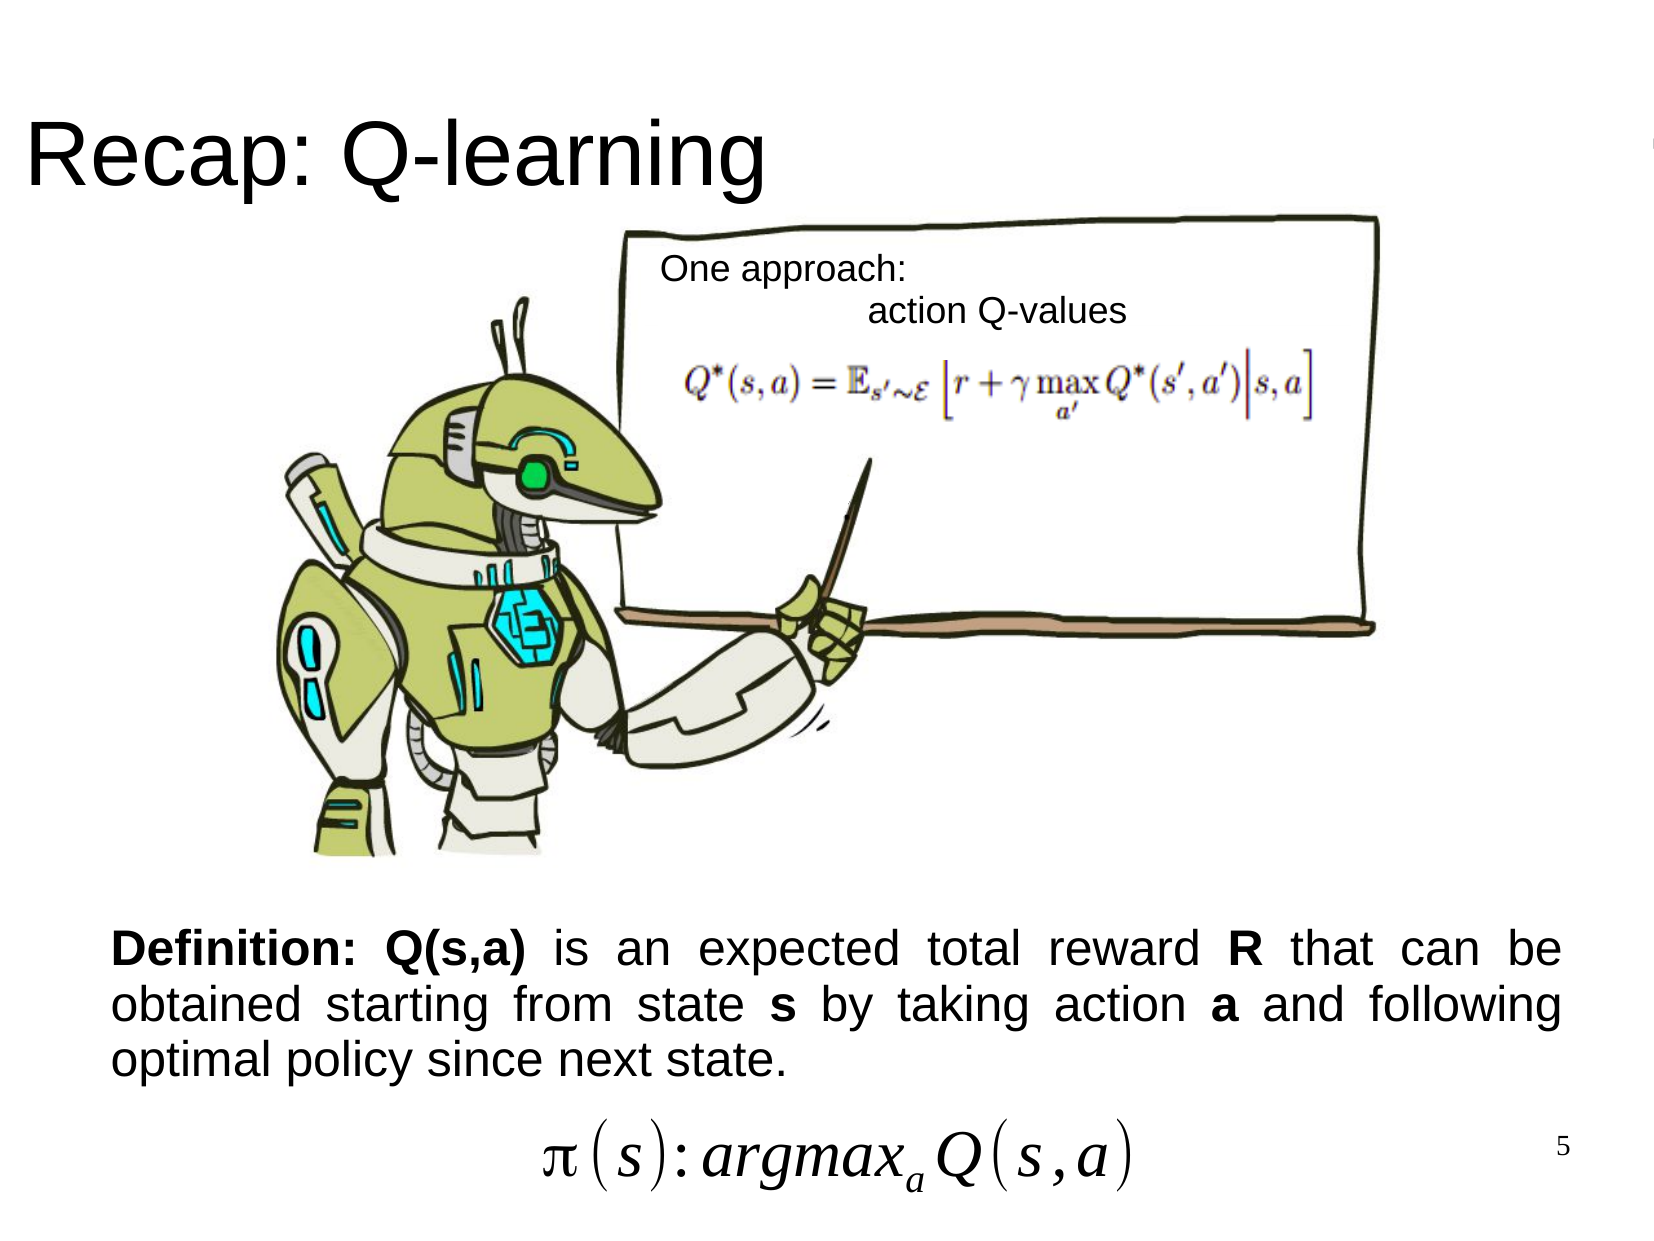

#
Recap: Q-learning
One approach:
action Q-values
Definition: Q(s,a) is an expected total reward R that can be obtained starting from state s by taking action a and following optimal policy since next state.
5